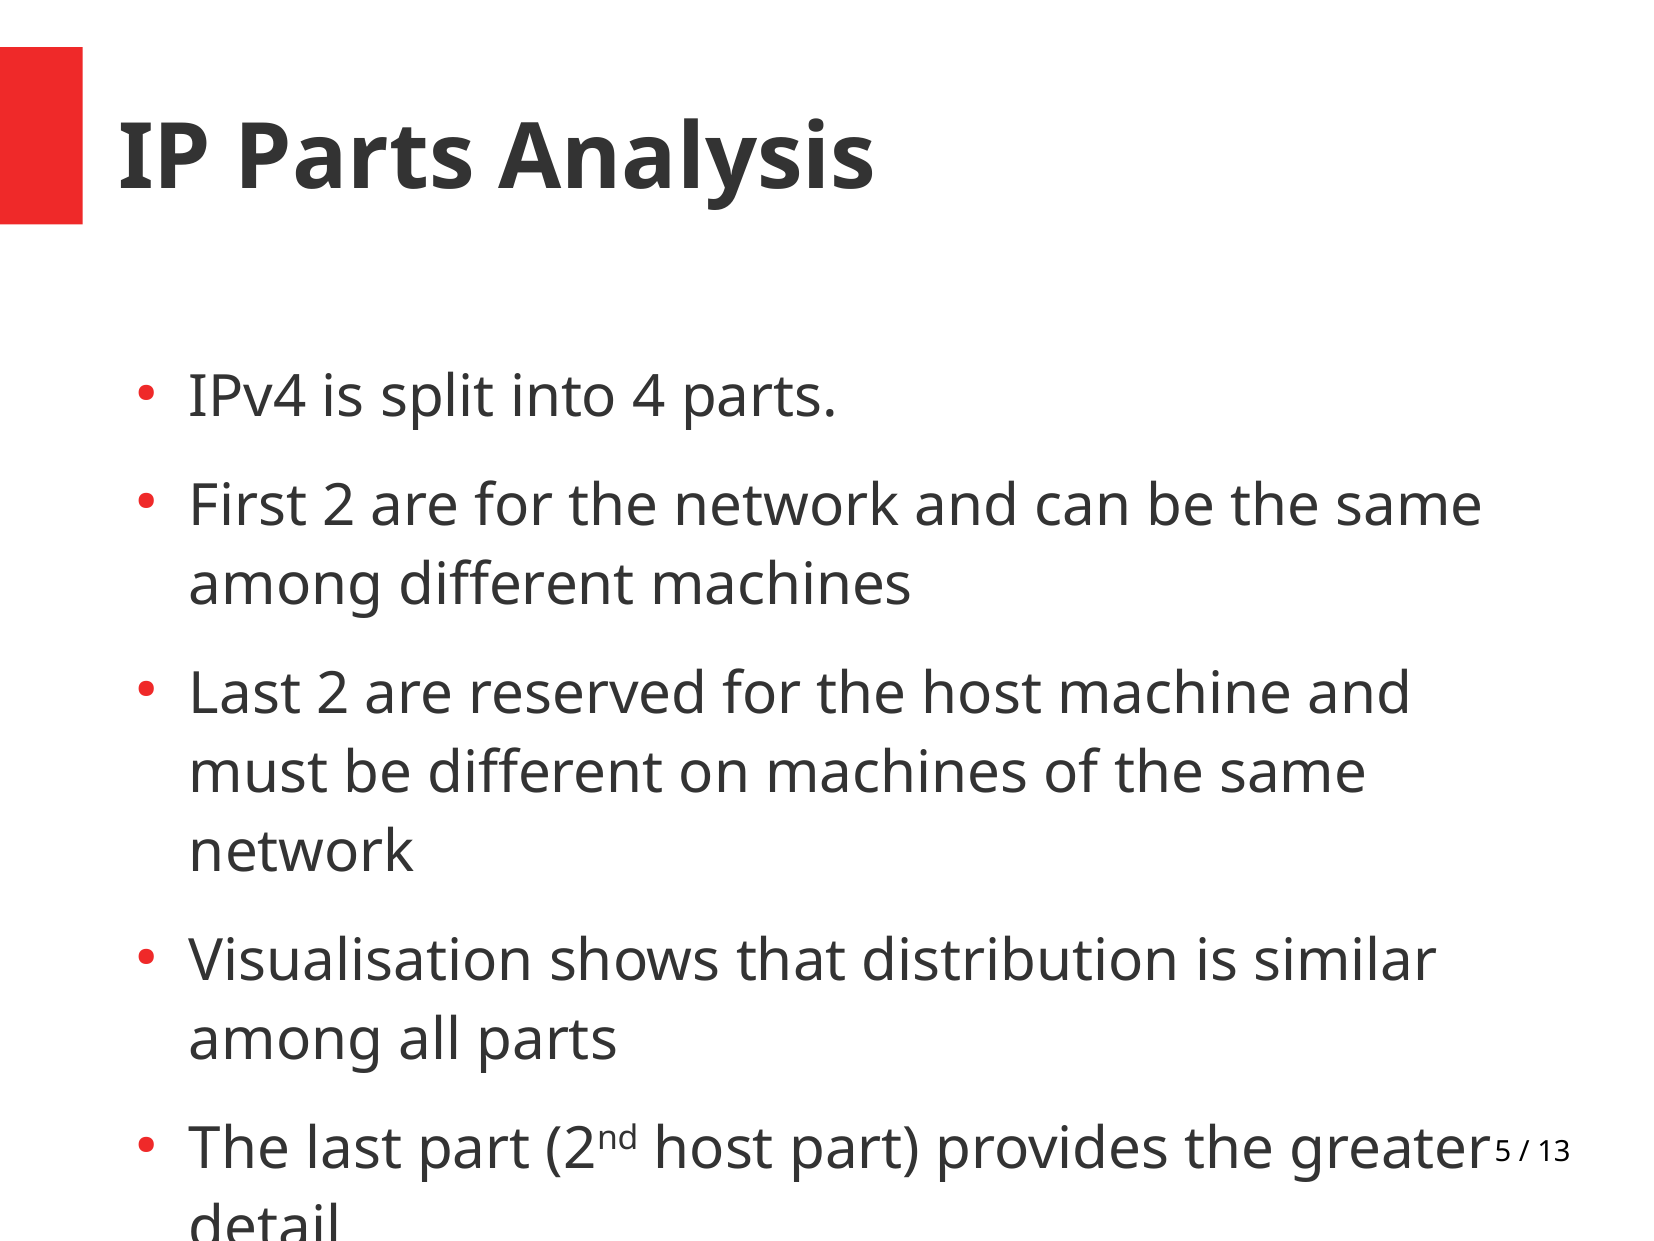

# IP Parts Analysis
IPv4 is split into 4 parts.
First 2 are for the network and can be the same among different machines
Last 2 are reserved for the host machine and must be different on machines of the same network
Visualisation shows that distribution is similar among all parts
The last part (2nd host part) provides the greater detail
5